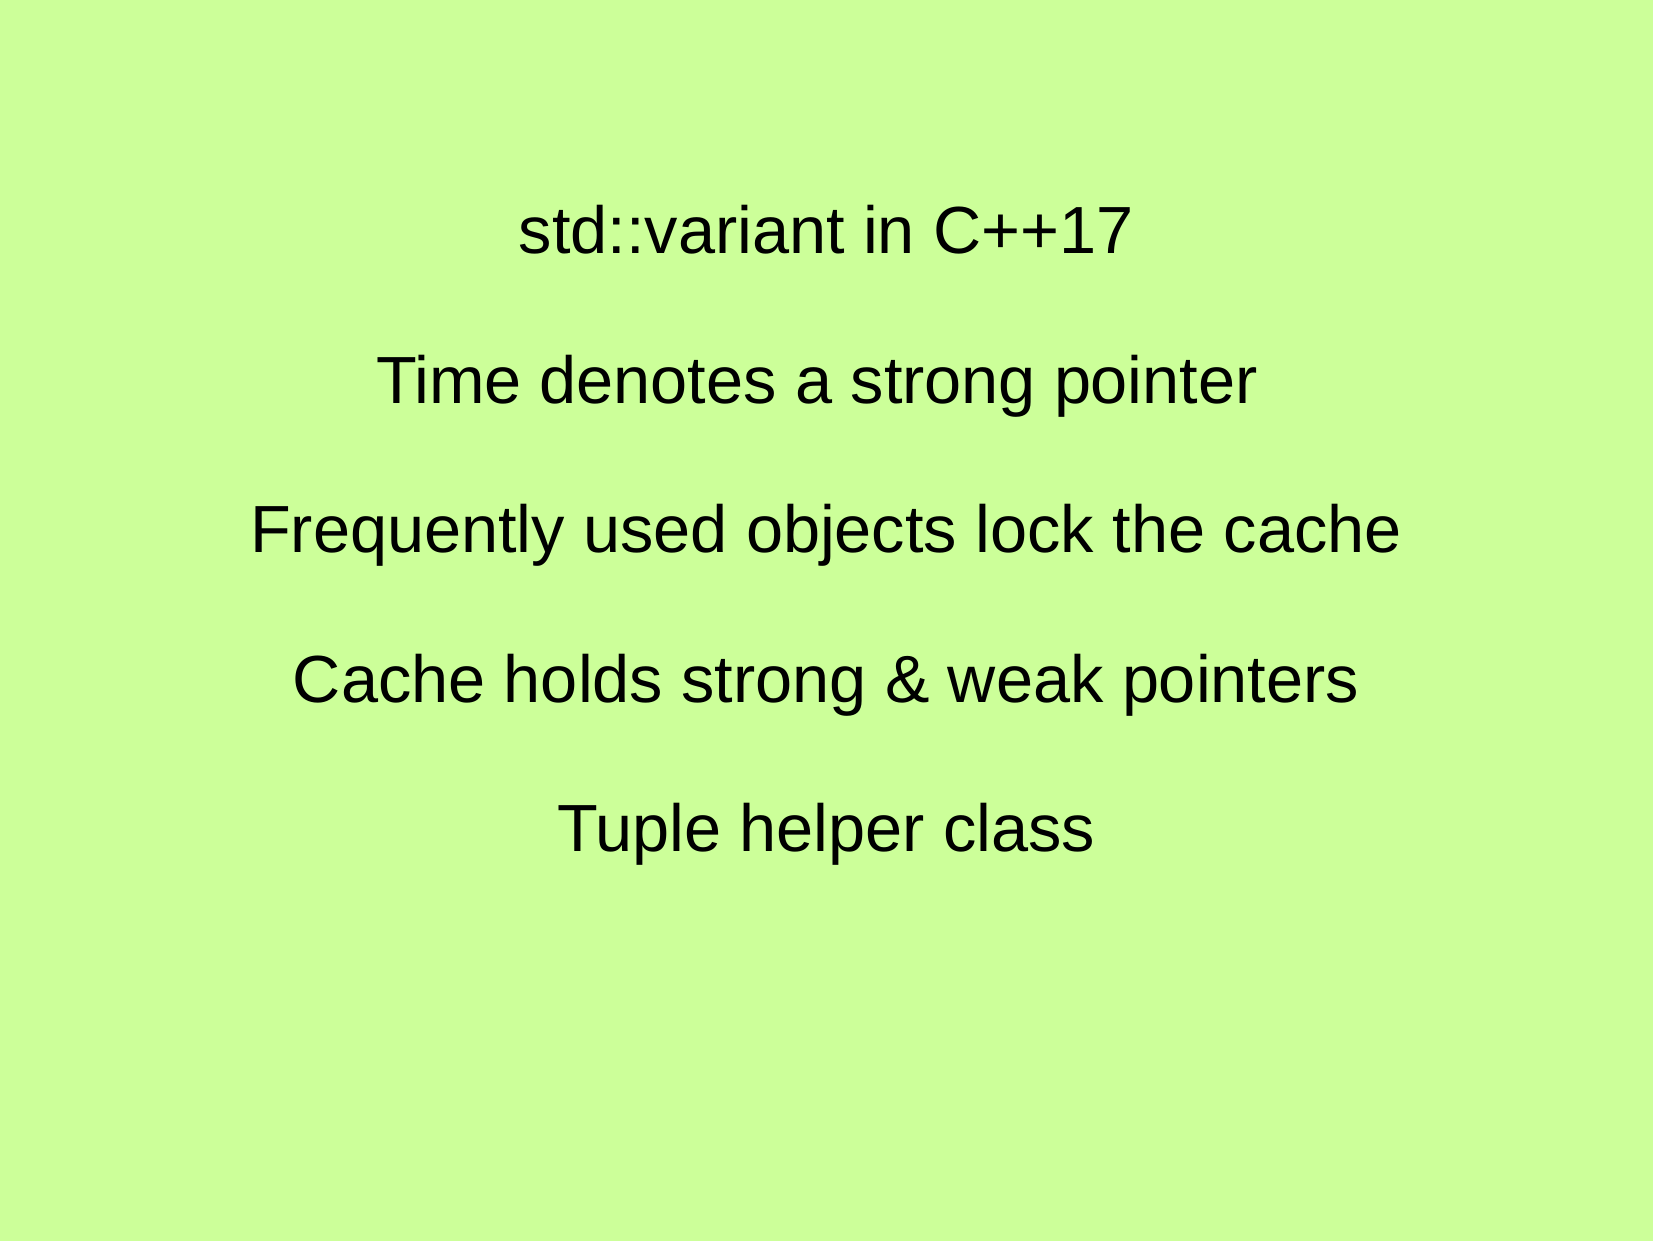

# std::variant in C++17
Time denotes a strong pointer
Frequently used objects lock the cache
Cache holds strong & weak pointers
Tuple helper class